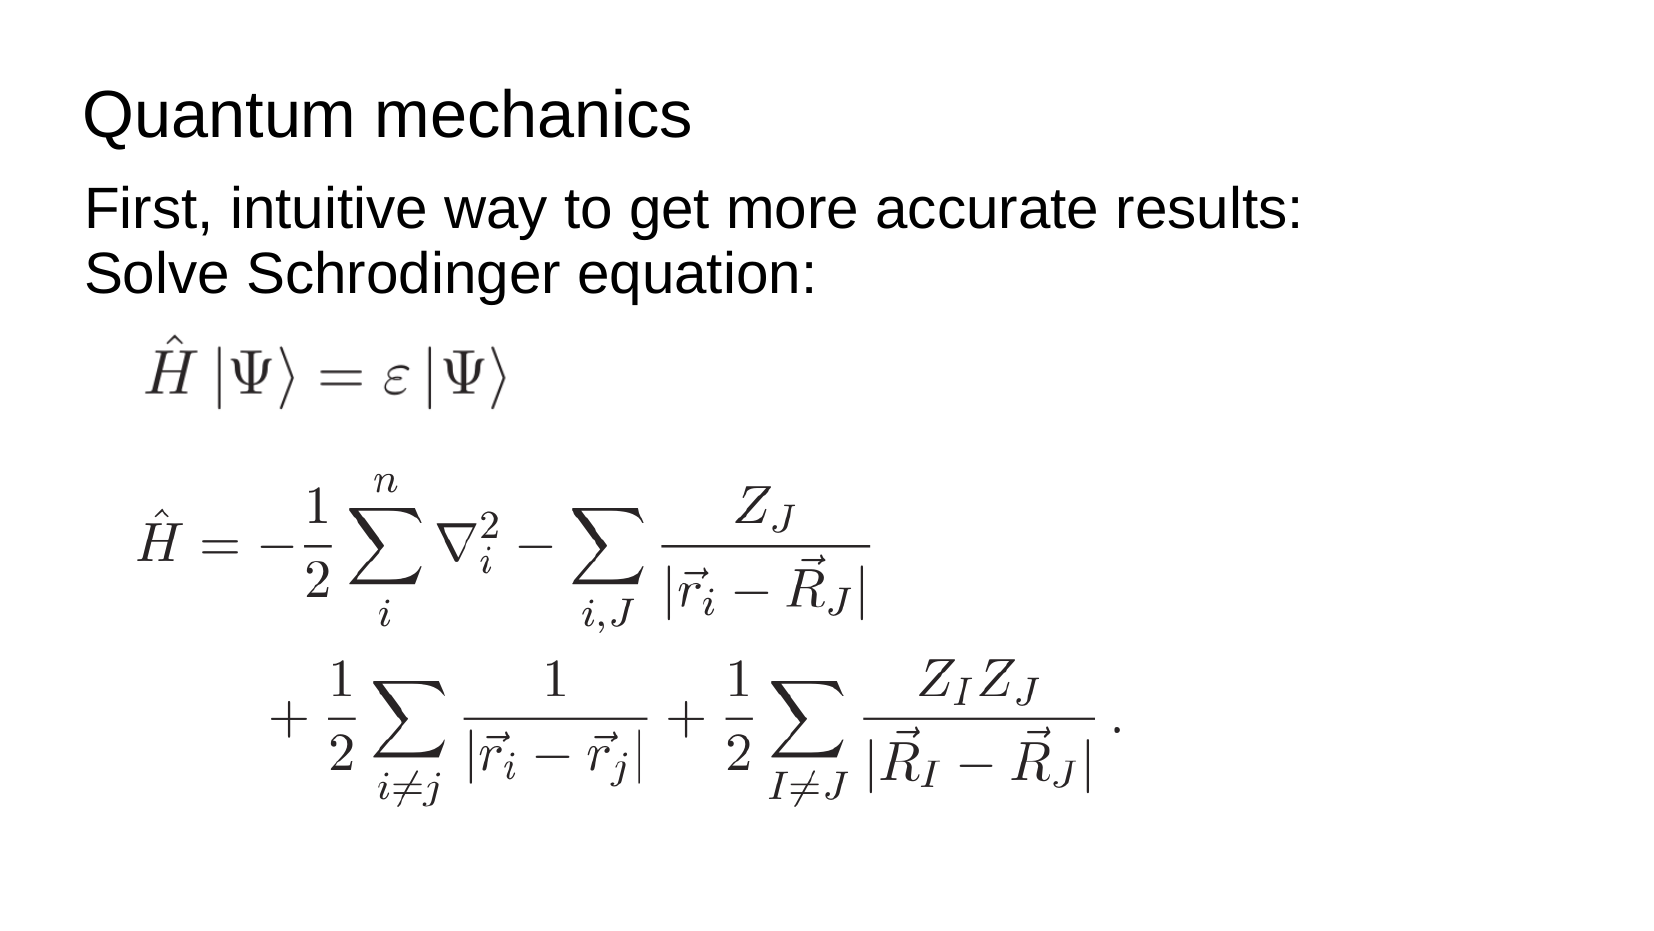

# Quantum mechanics
First, intuitive way to get more accurate results:
Solve Schrodinger equation: